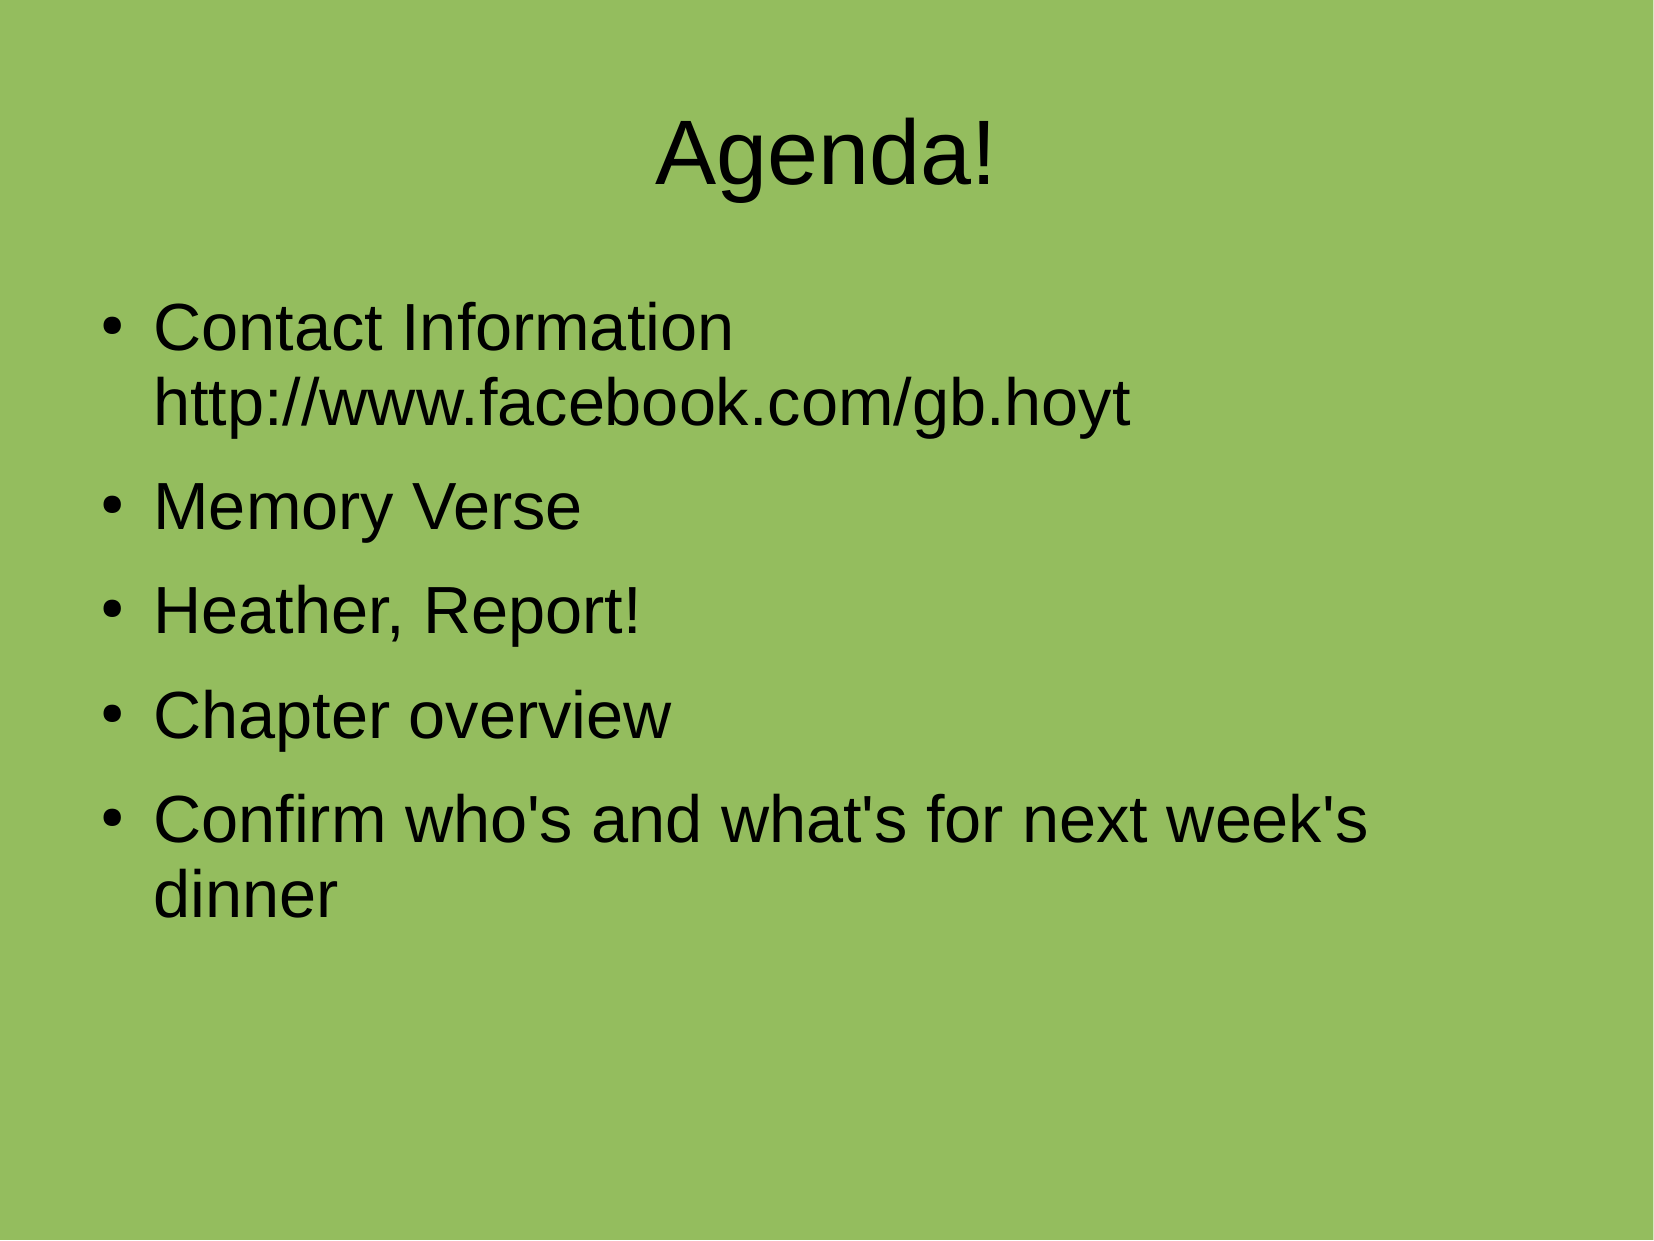

# Agenda!
Contact Information http://www.facebook.com/gb.hoyt
Memory Verse
Heather, Report!
Chapter overview
Confirm who's and what's for next week's dinner